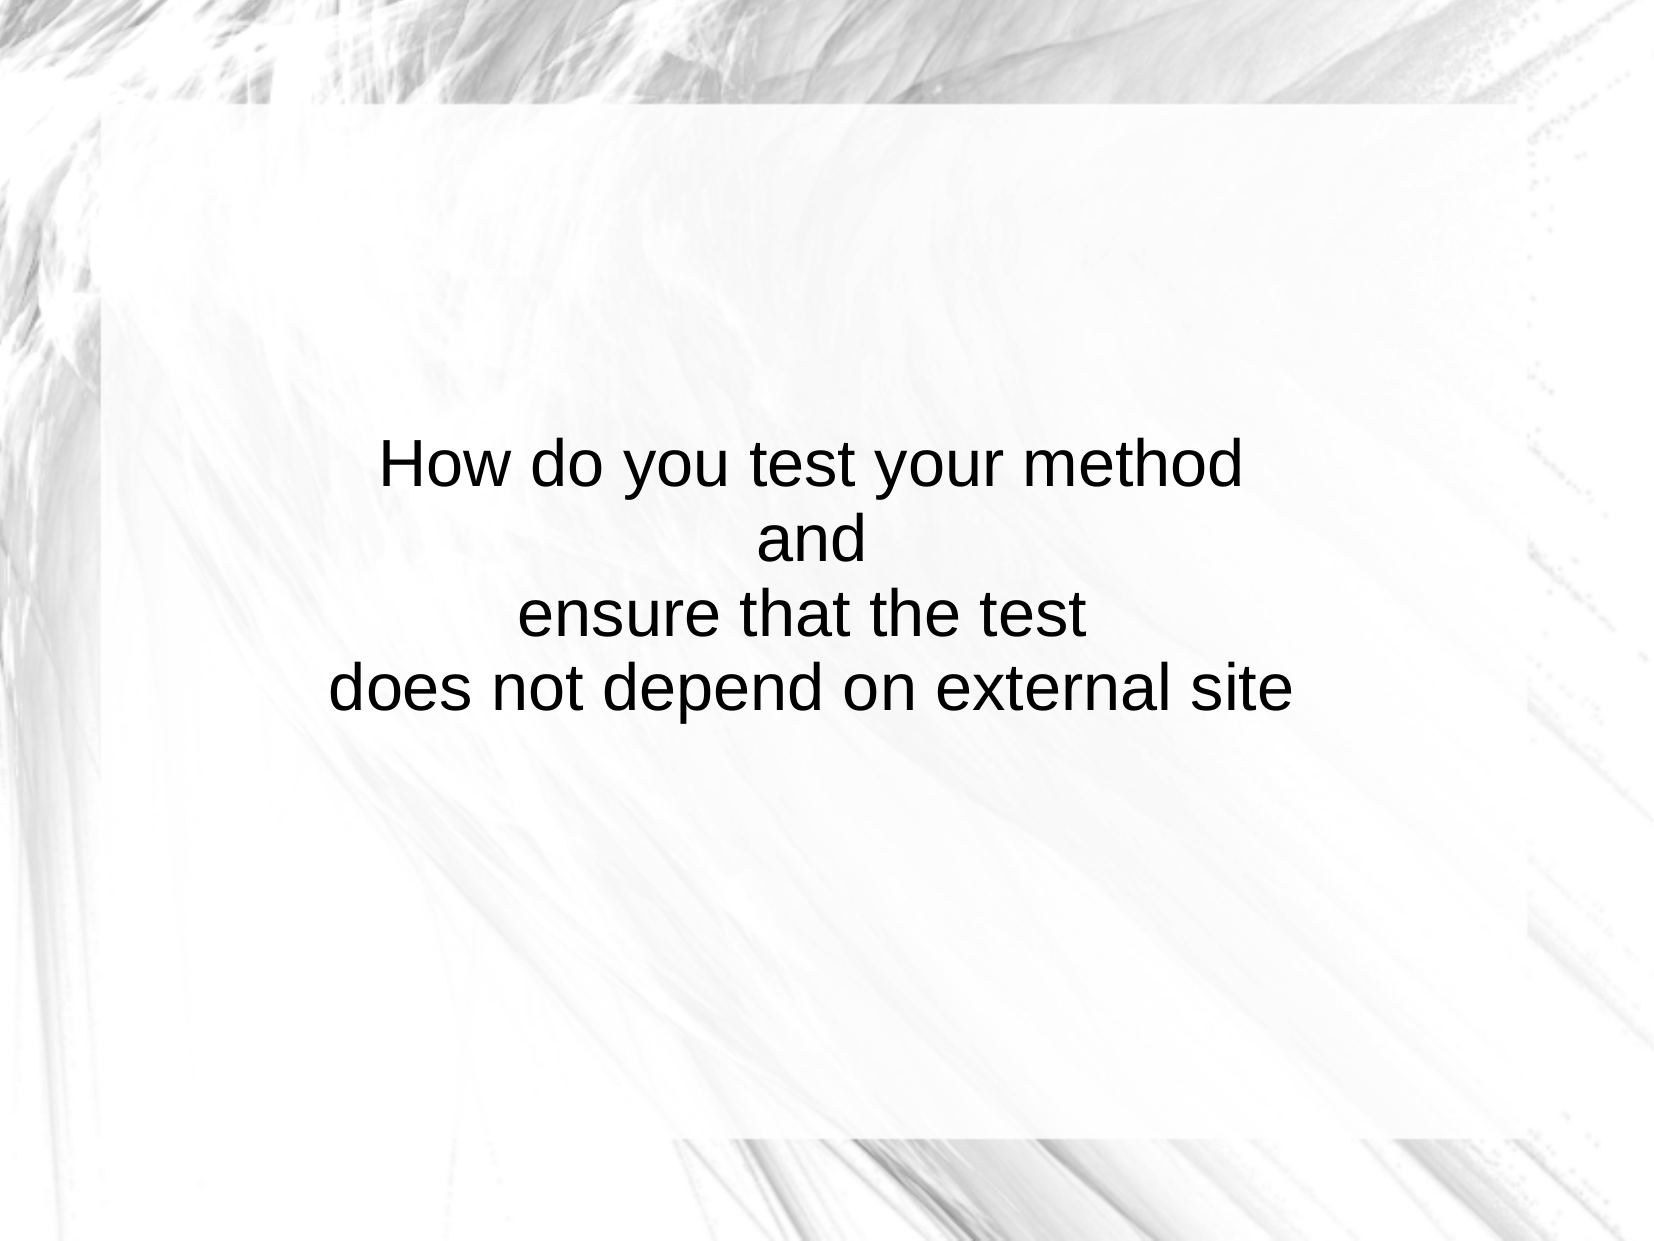

# How do you test your method
and
ensure that the test
does not depend on external site